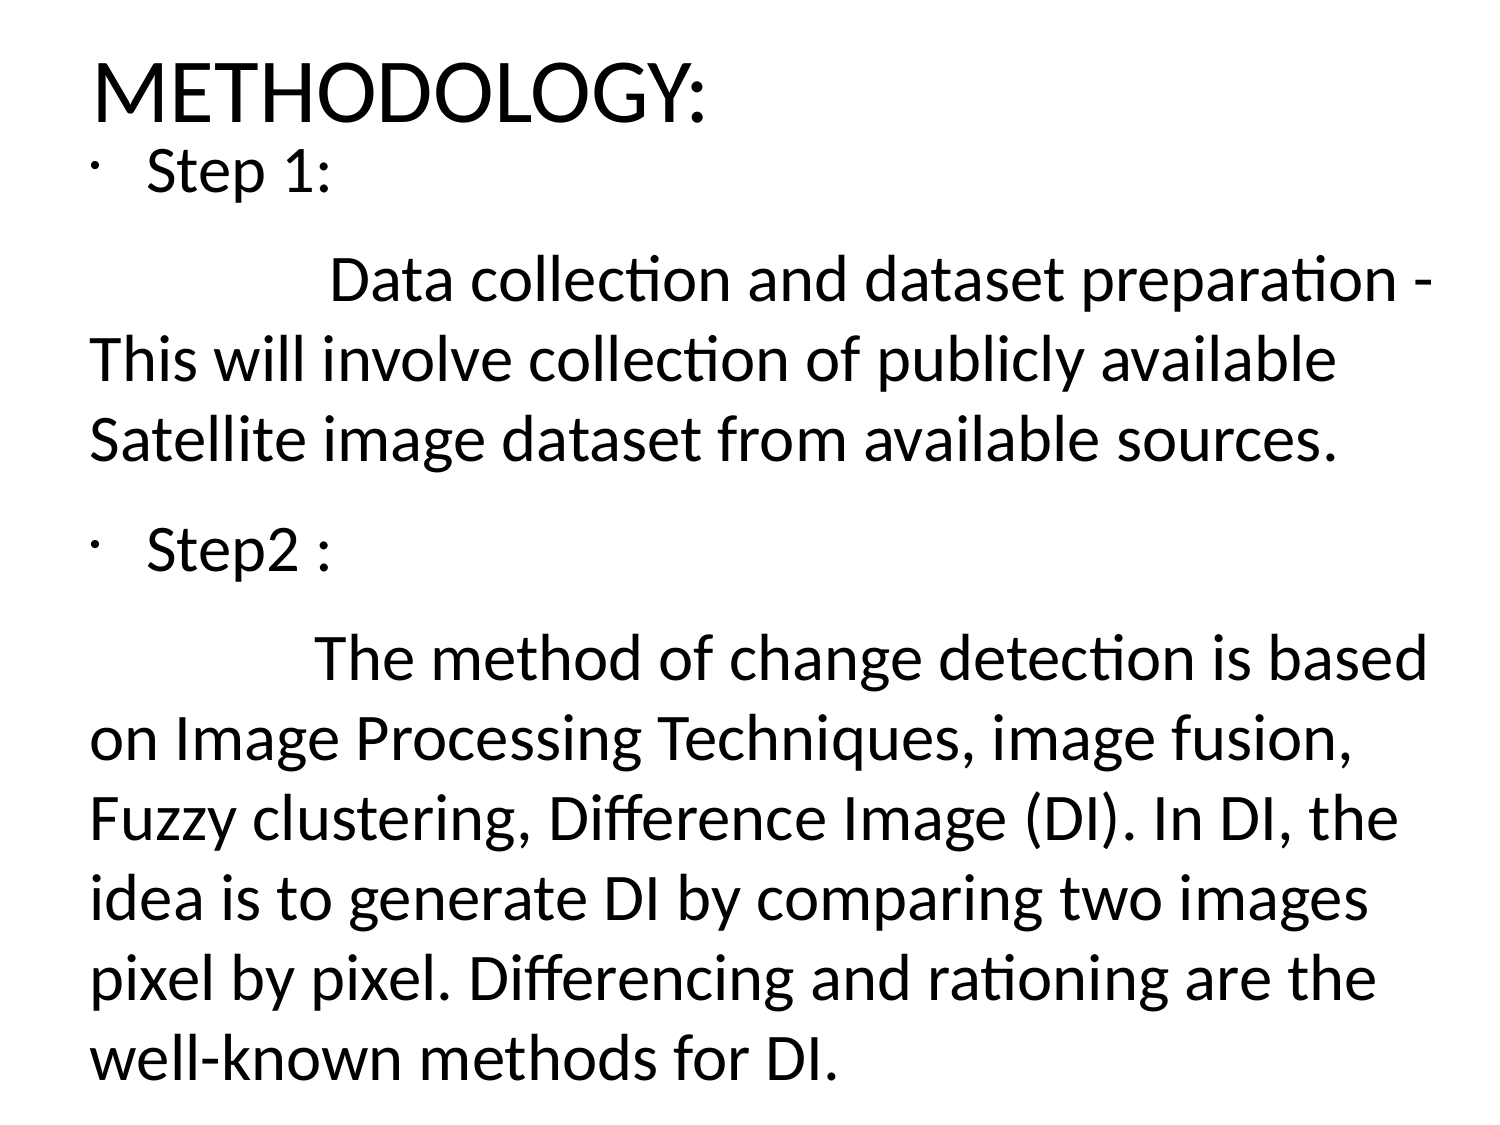

# METHODOLOGY:
Step 1:
 Data collection and dataset preparation -This will involve collection of publicly available Satellite image dataset from available sources.
Step2 :
 The method of change detection is based on Image Processing Techniques, image fusion, Fuzzy clustering, Difference Image (DI). In DI, the idea is to generate DI by comparing two images pixel by pixel. Differencing and rationing are the well-known methods for DI.